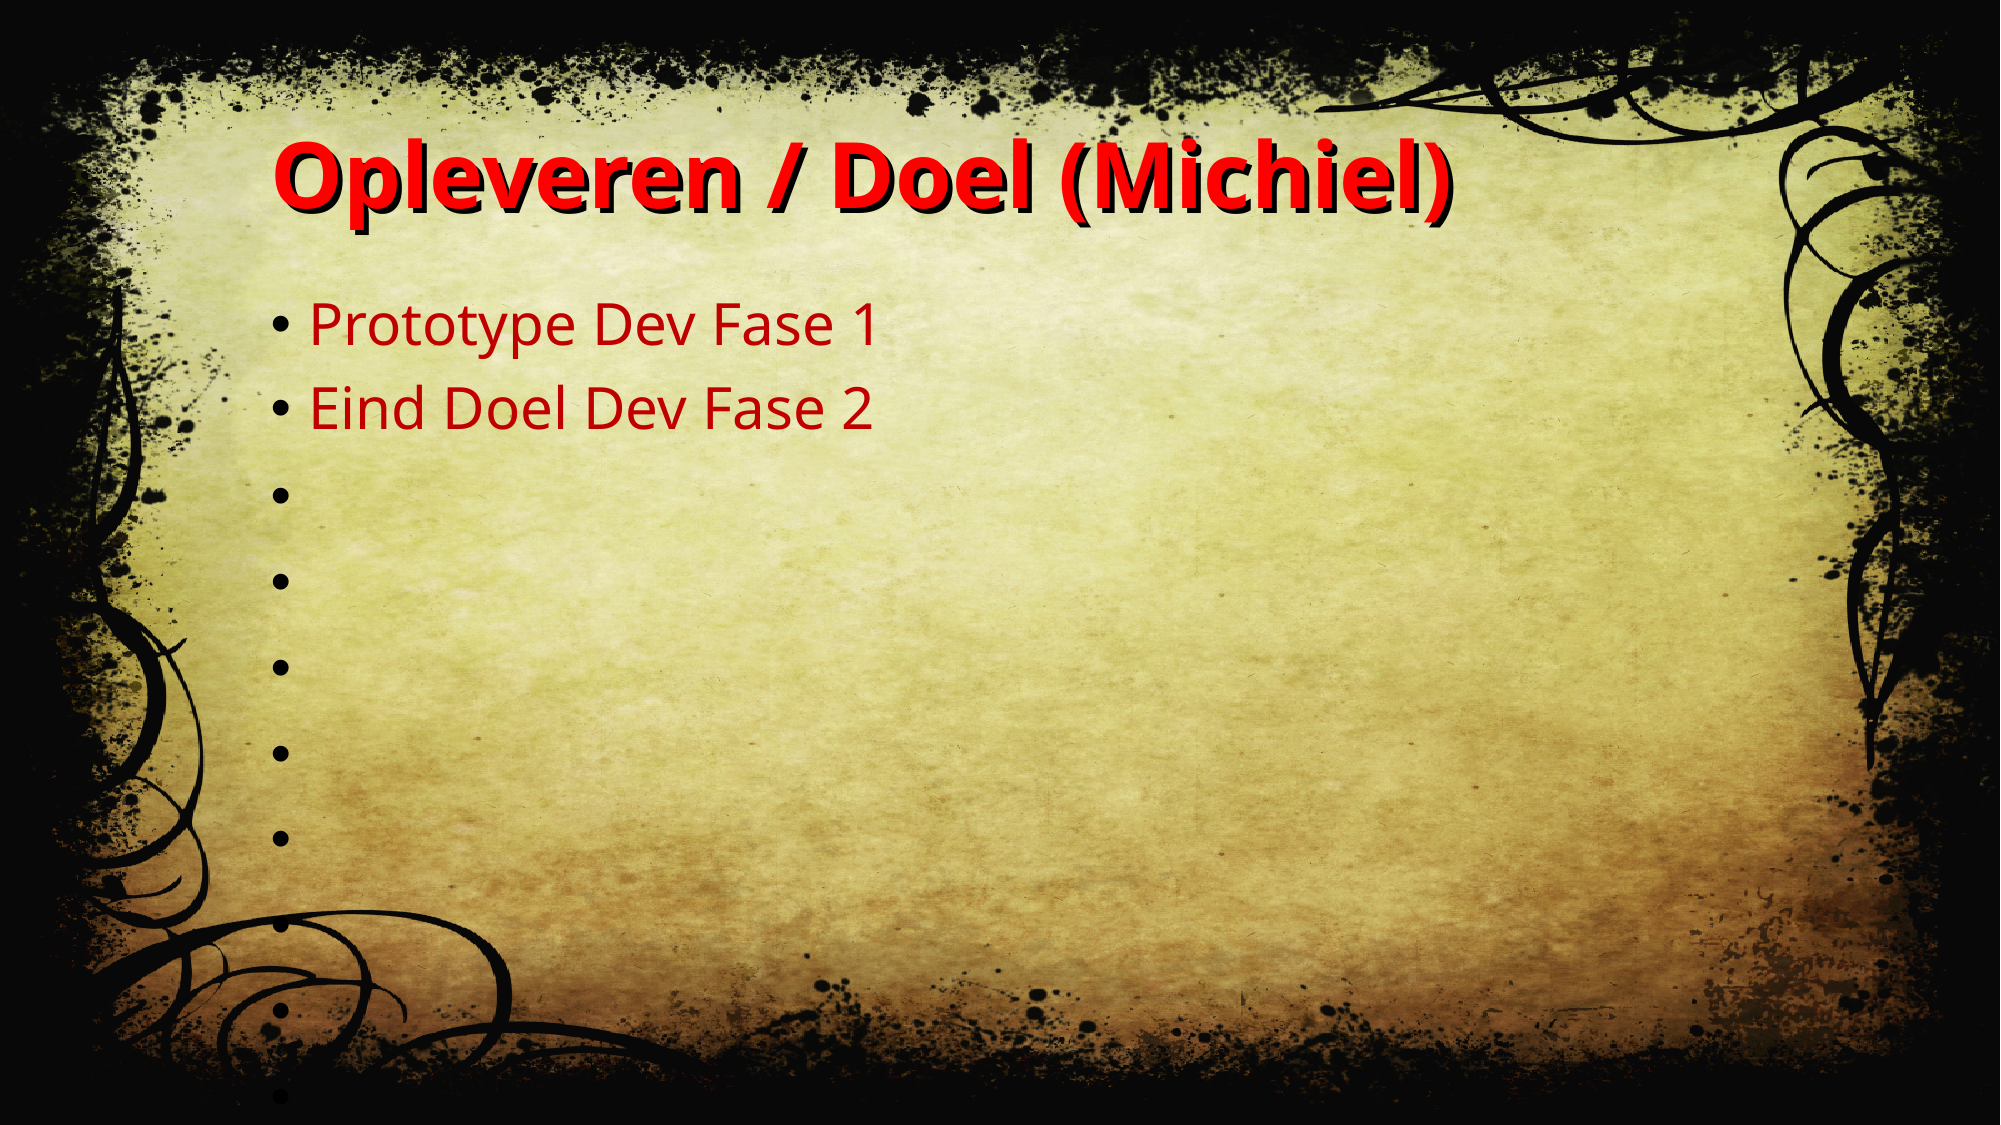

# Opleveren / Doel (Michiel)
Prototype Dev Fase 1
Eind Doel Dev Fase 2